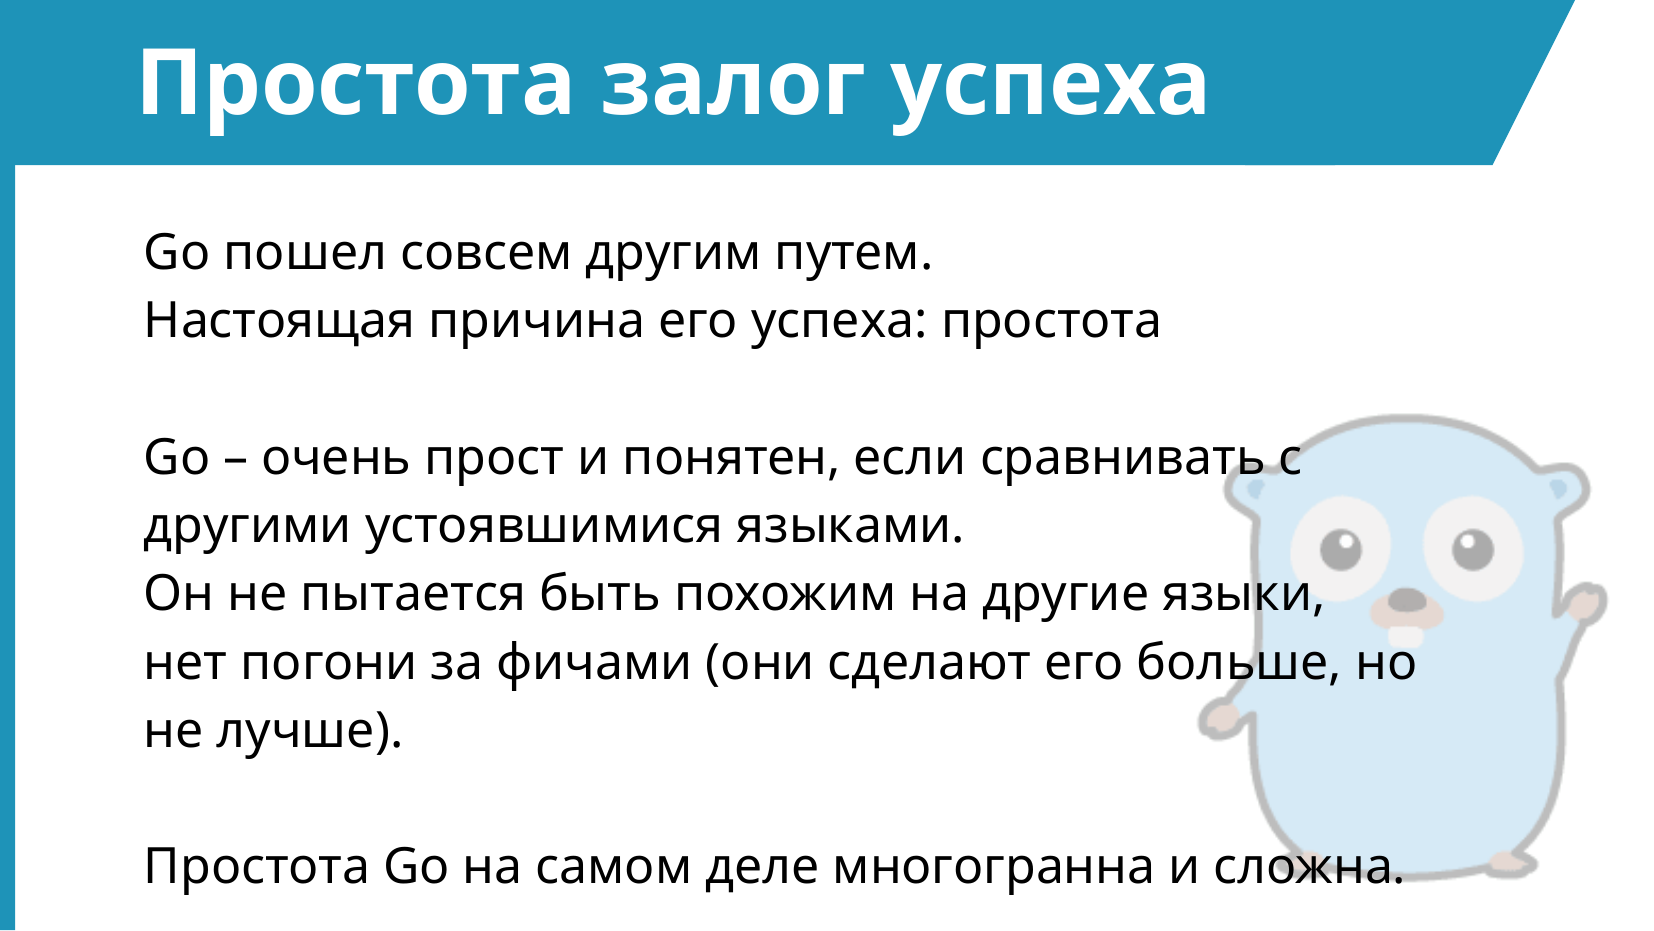

# Простота залог успеха
Go пошел совсем другим путем.
Настоящая причина его успеха: простота
Go – очень прост и понятен, если сравнивать с другими устоявшимися языками.
Он не пытается быть похожим на другие языки,
нет погони за фичами (они сделают его больше, но не лучше).
Простота Go на самом деле многогранна и сложна.